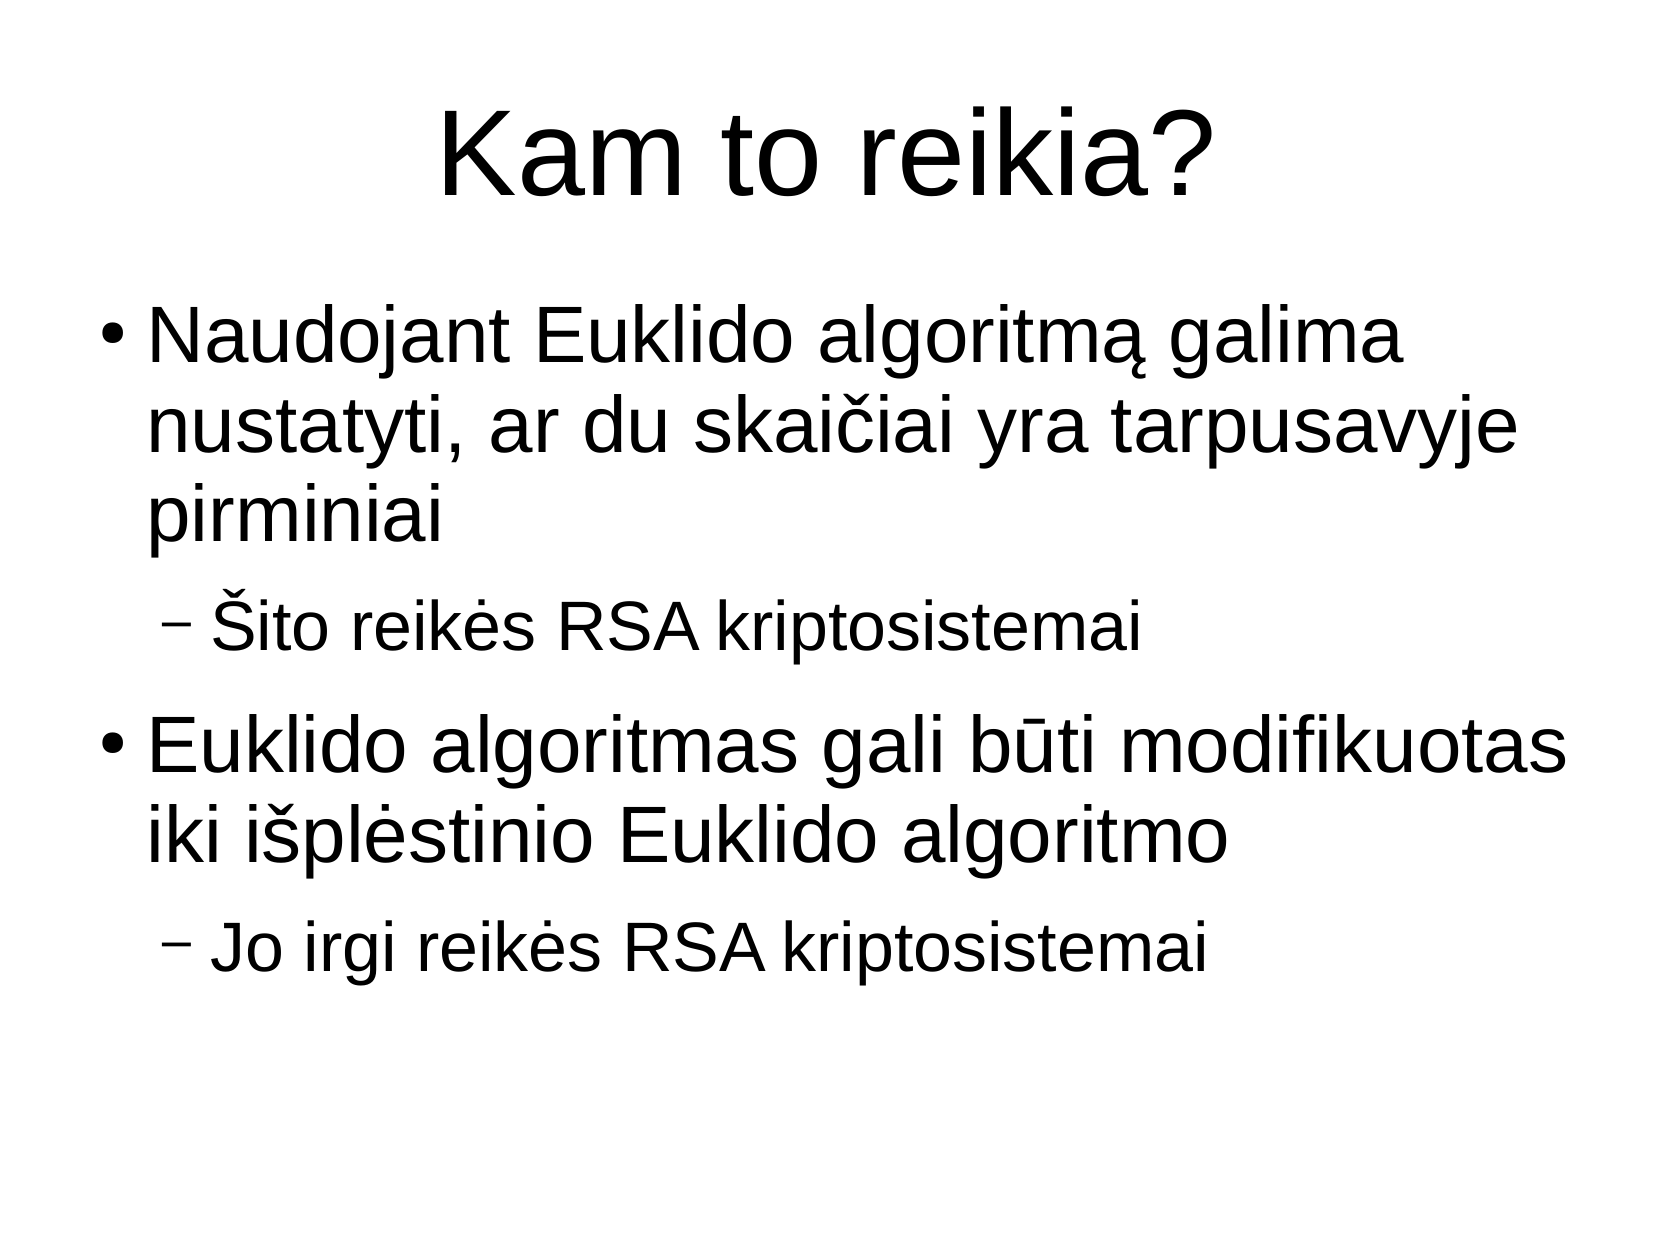

# Kam to reikia?
Naudojant Euklido algoritmą galima nustatyti, ar du skaičiai yra tarpusavyje pirminiai
Šito reikės RSA kriptosistemai
Euklido algoritmas gali būti modifikuotas iki išplėstinio Euklido algoritmo
Jo irgi reikės RSA kriptosistemai